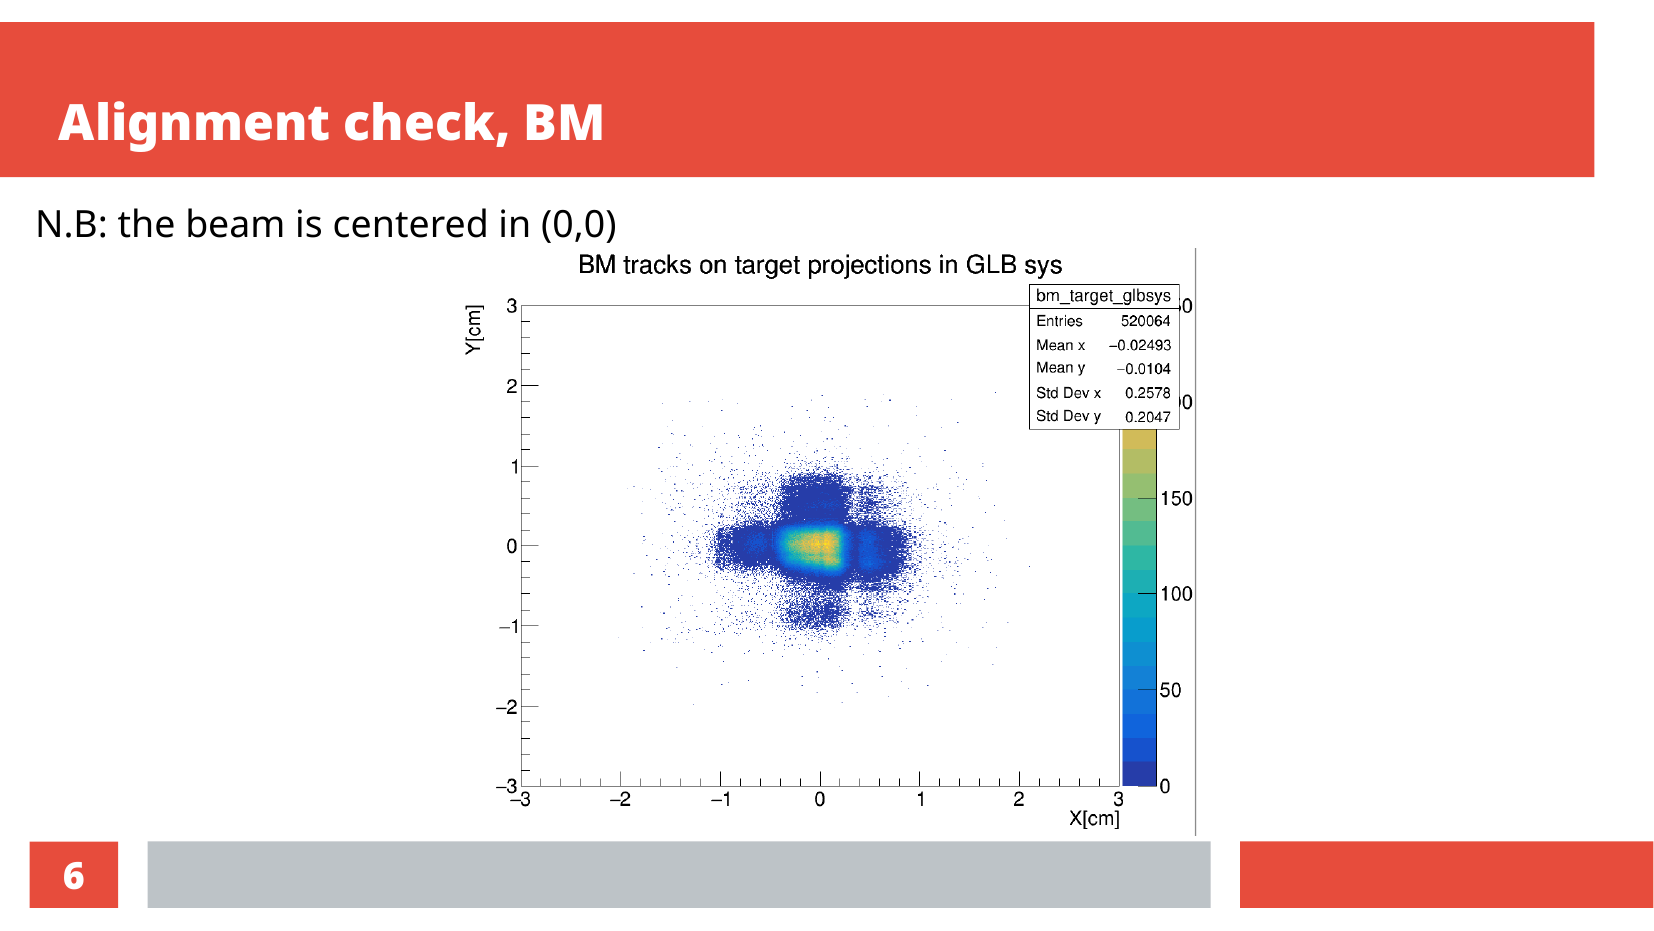

# Alignment check, BM
N.B: the beam is centered in (0,0)
6